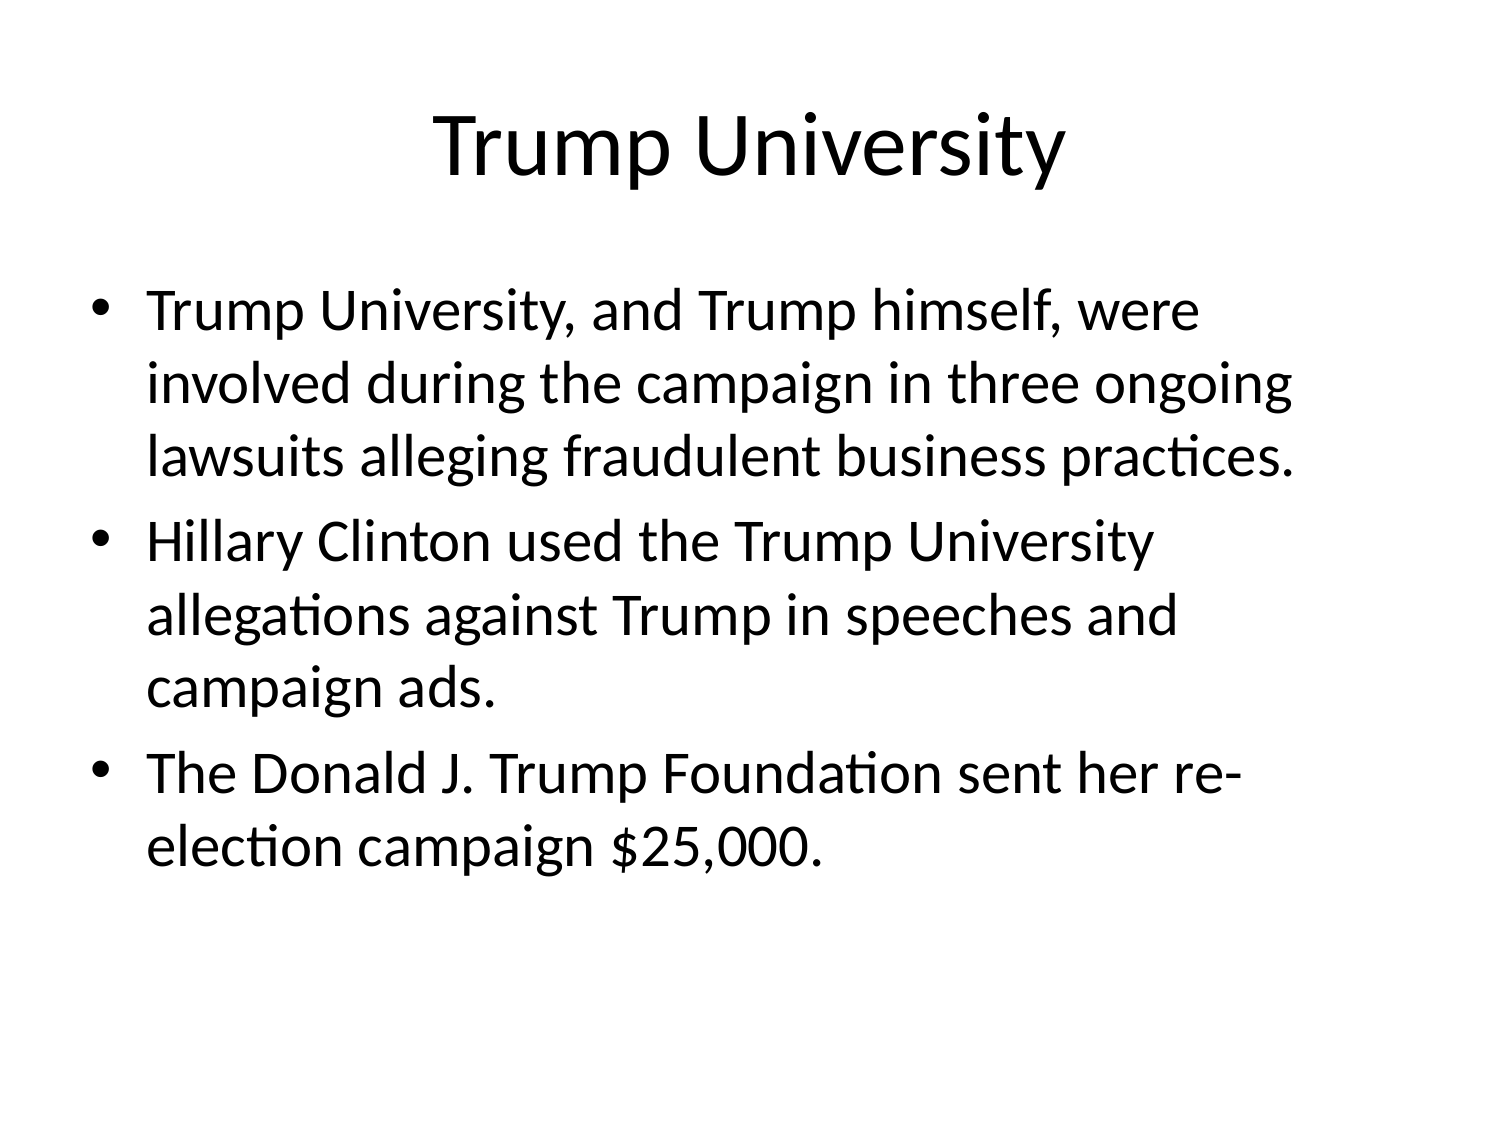

# Trump University
Trump University, and Trump himself, were involved during the campaign in three ongoing lawsuits alleging fraudulent business practices.
Hillary Clinton used the Trump University allegations against Trump in speeches and campaign ads.
The Donald J. Trump Foundation sent her re-election campaign $25,000.